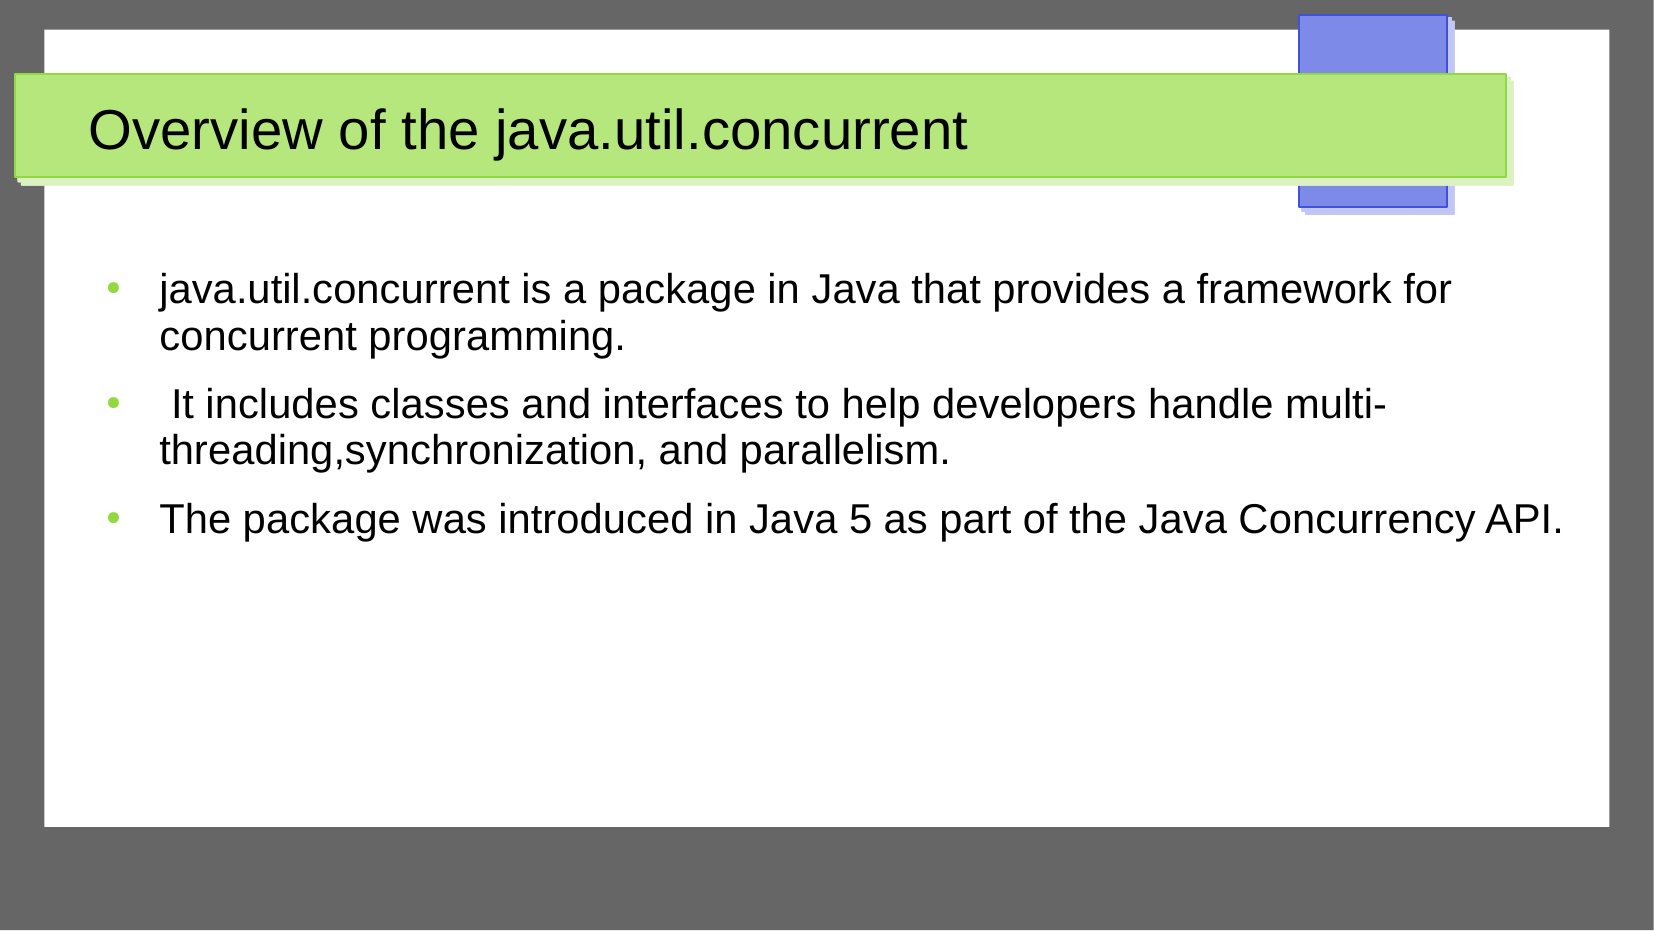

# Overview of the java.util.concurrent
java.util.concurrent is a package in Java that provides a framework for concurrent programming.
 It includes classes and interfaces to help developers handle multi-threading,synchronization, and parallelism.
The package was introduced in Java 5 as part of the Java Concurrency API.